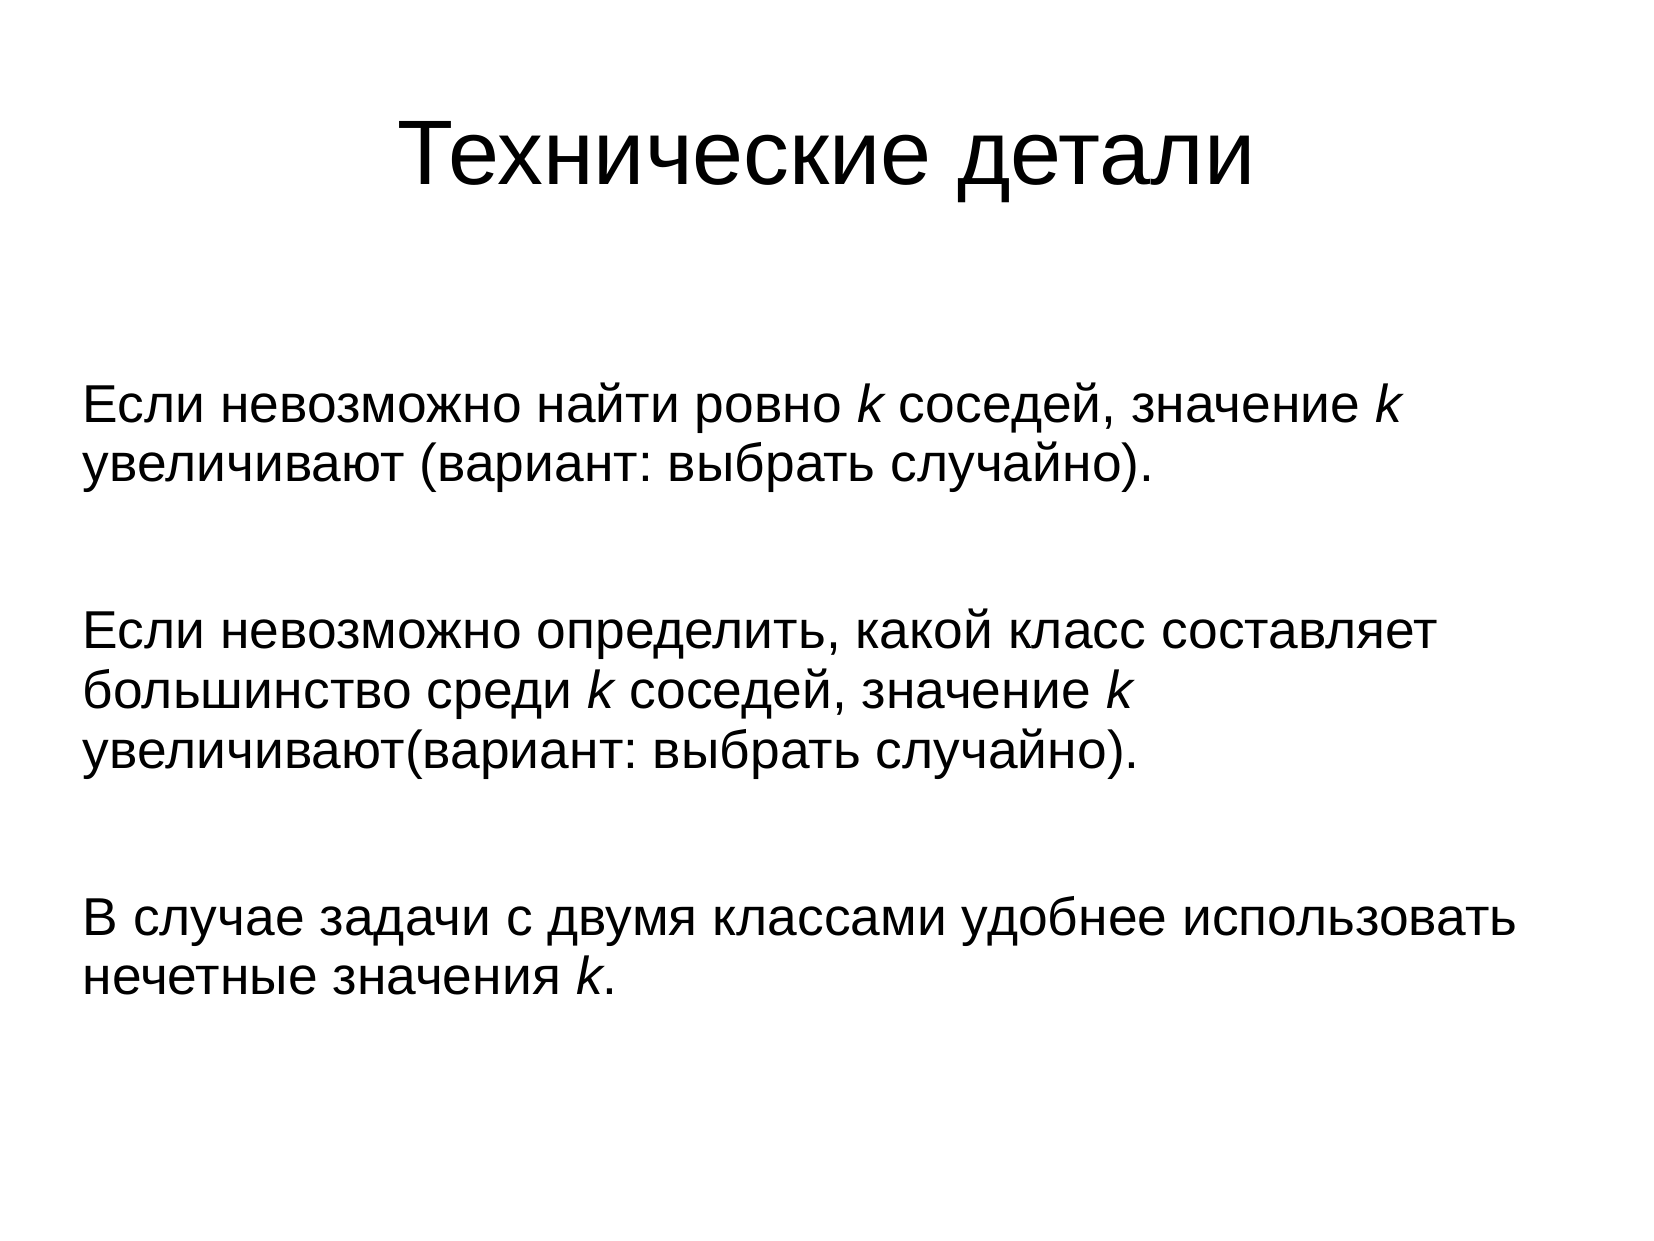

# Технические детали
Если невозможно найти ровно k соседей, значение k увеличивают (вариант: выбрать случайно).
Если невозможно определить, какой класс составляет большинство среди k соседей, значение k увеличивают(вариант: выбрать случайно).
В случае задачи с двумя классами удобнее использовать нечетные значения k.